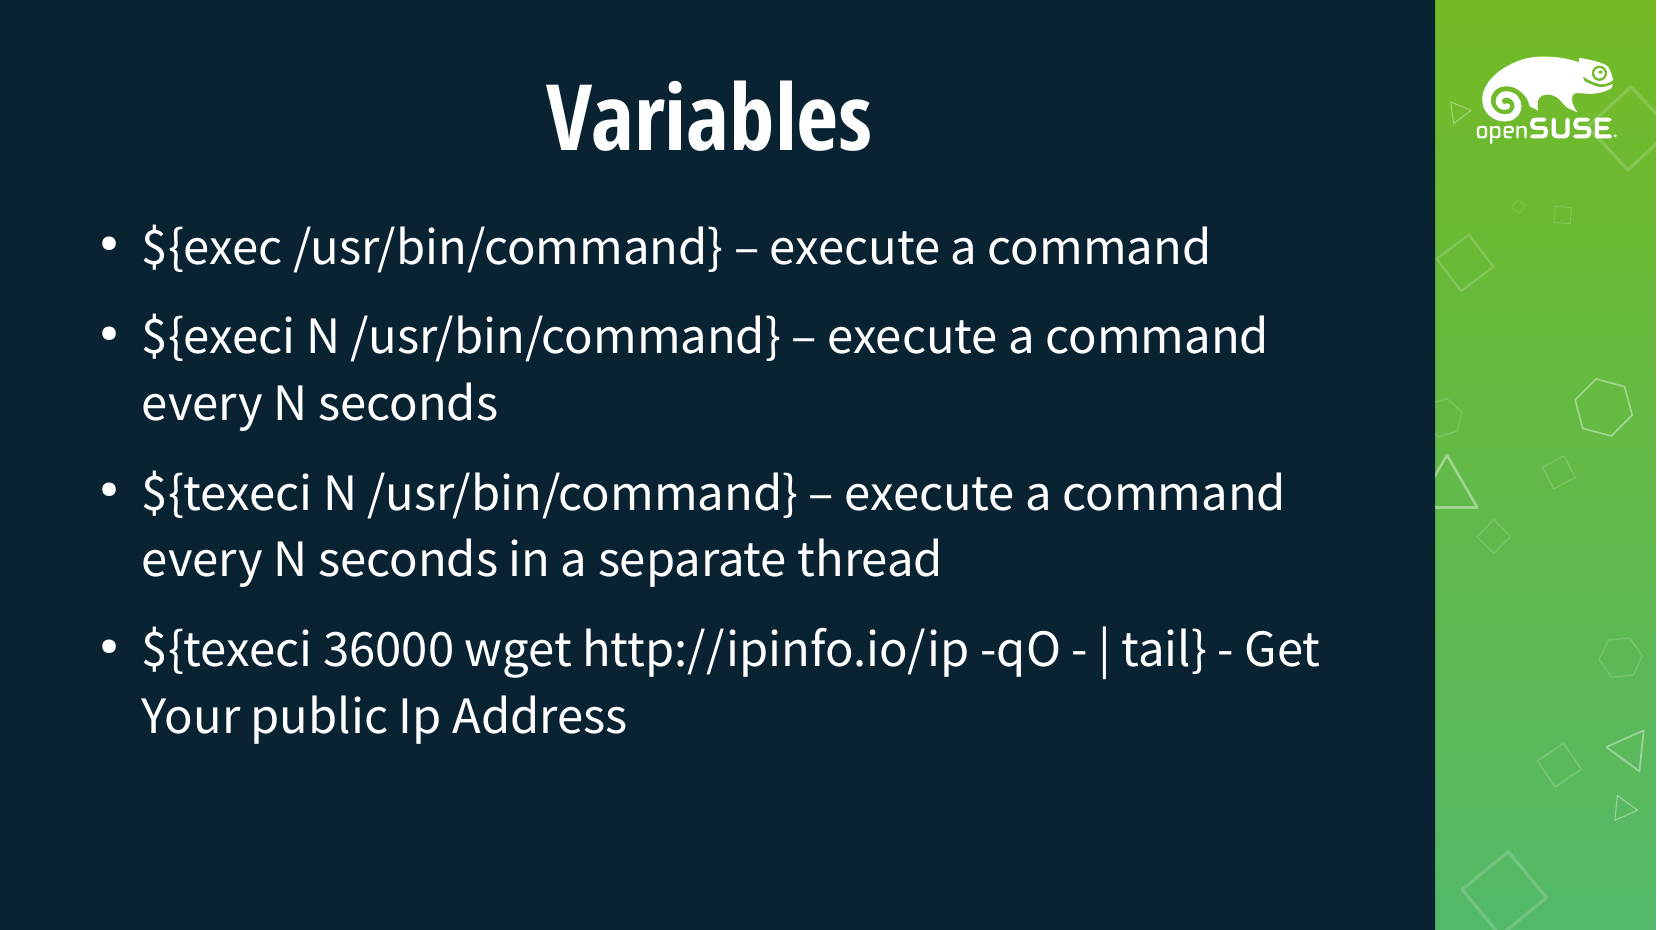

# Variables
${exec /usr/bin/command} – execute a command
${execi N /usr/bin/command} – execute a command every N seconds
${texeci N /usr/bin/command} – execute a command every N seconds in a separate thread
${texeci 36000 wget http://ipinfo.io/ip -qO - | tail} - Get Your public Ip Address